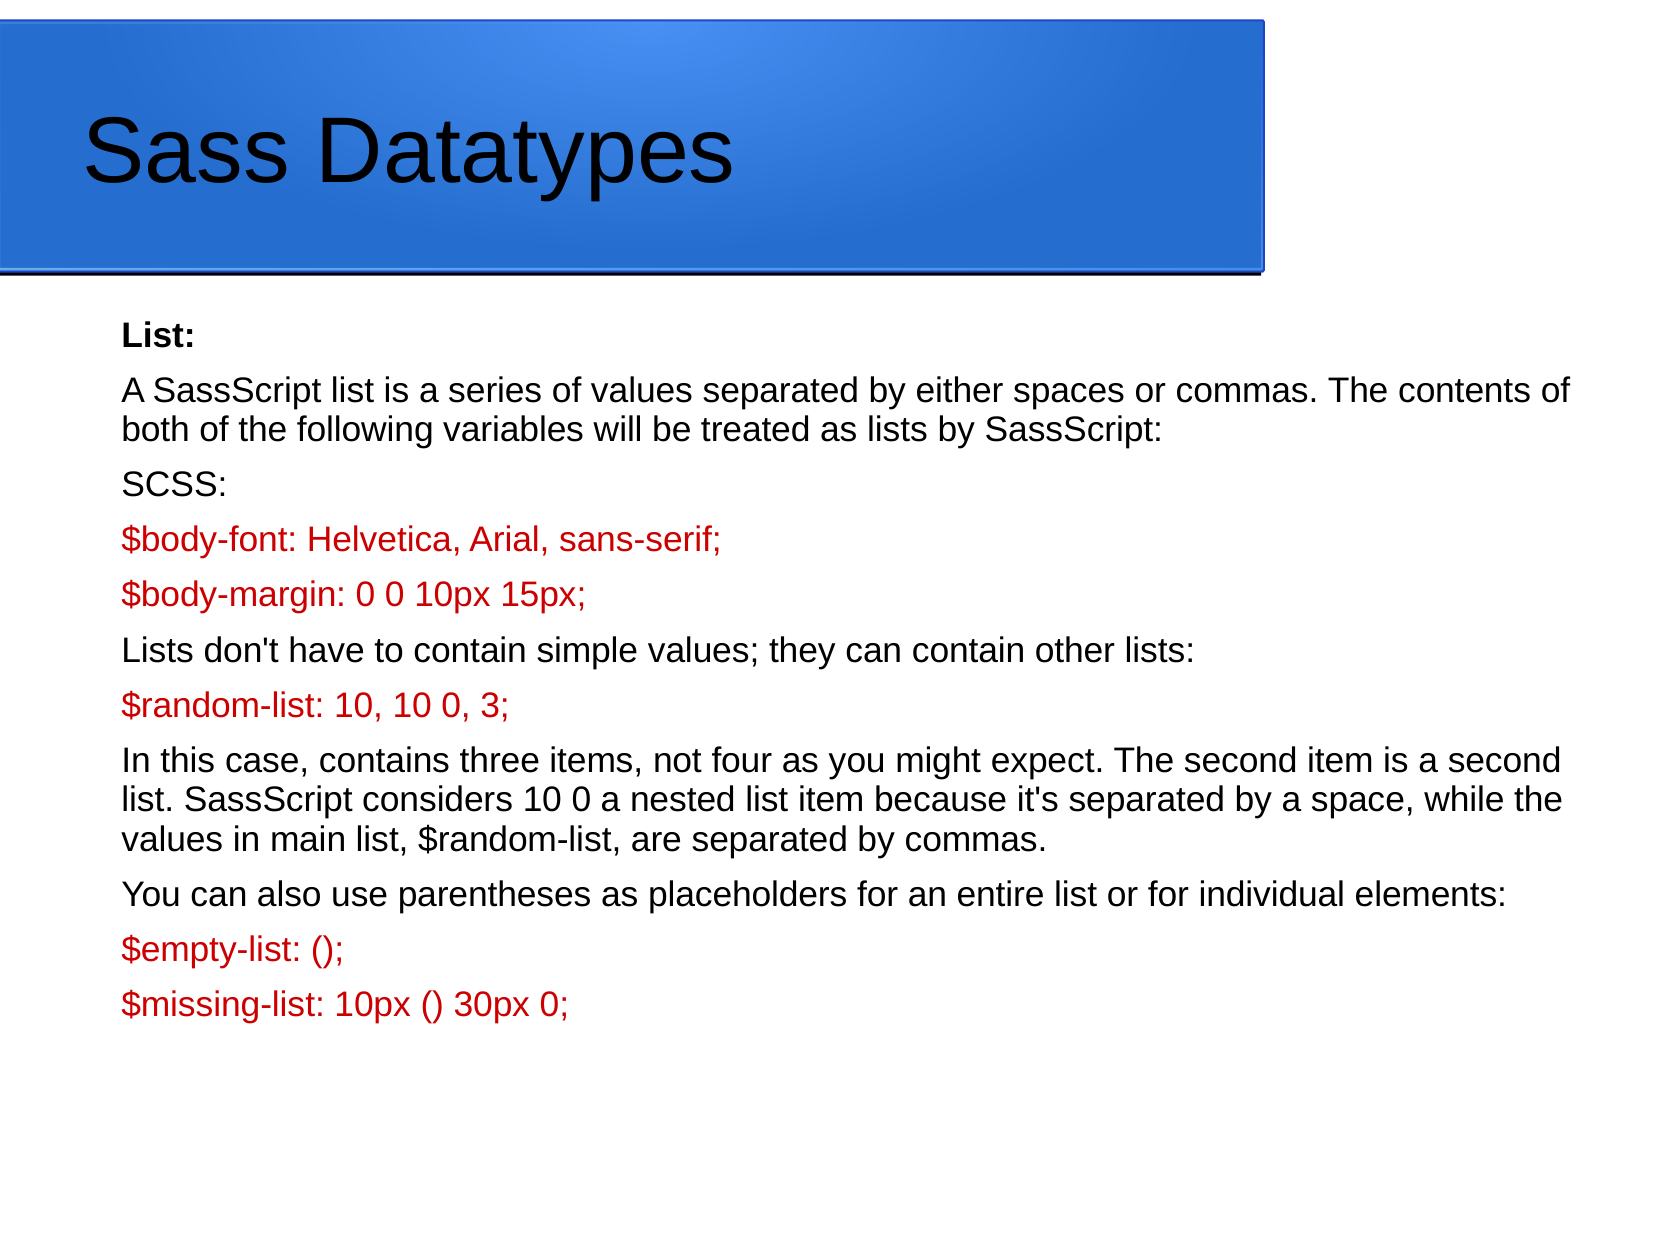

# Sass Datatypes
List:
A SassScript list is a series of values separated by either spaces or commas. The contents of both of the following variables will be treated as lists by SassScript:
SCSS:
$body-font: Helvetica, Arial, sans-serif;
$body-margin: 0 0 10px 15px;
Lists don't have to contain simple values; they can contain other lists:
$random-list: 10, 10 0, 3;
In this case, contains three items, not four as you might expect. The second item is a second list. SassScript considers 10 0 a nested list item because it's separated by a space, while the values in main list, $random-list, are separated by commas.
You can also use parentheses as placeholders for an entire list or for individual elements:
$empty-list: ();
$missing-list: 10px () 30px 0;